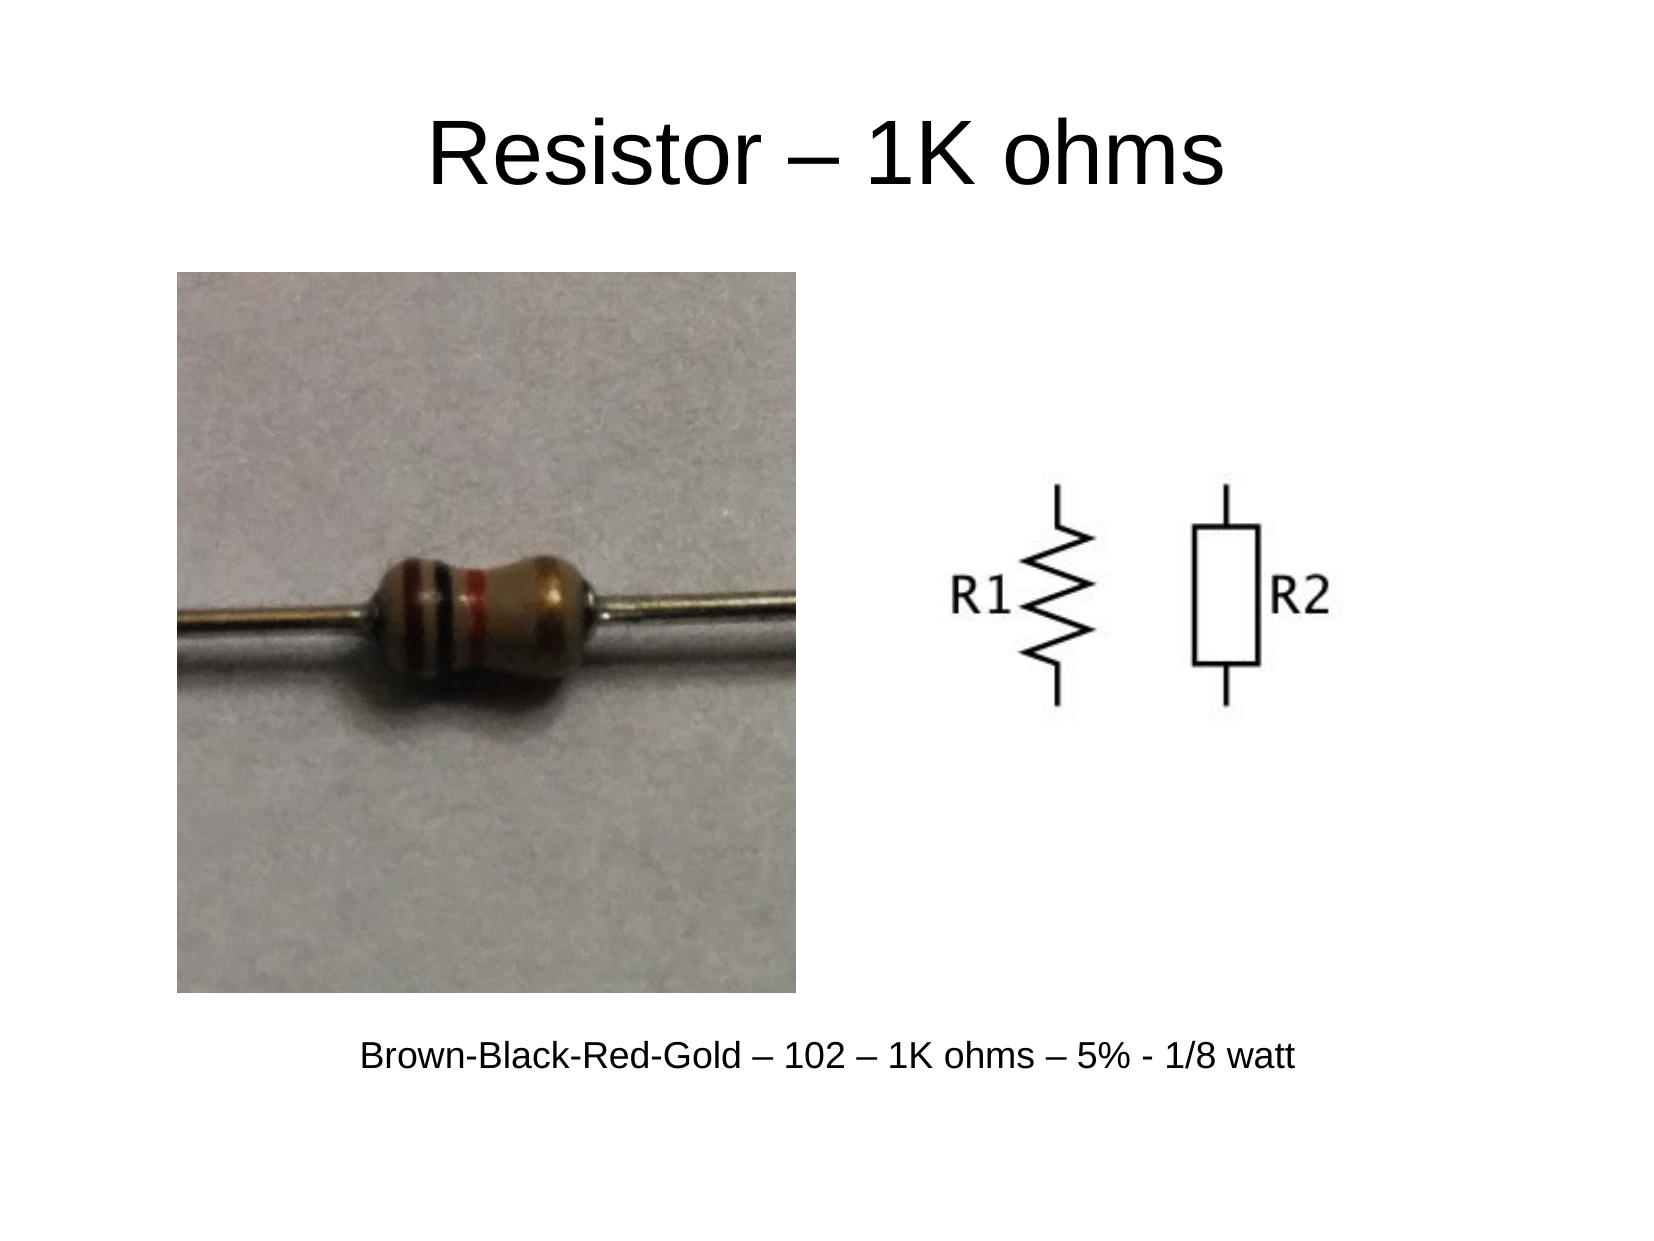

# Resistor – 1K ohms
Brown-Black-Red-Gold – 102 – 1K ohms – 5% - 1/8 watt